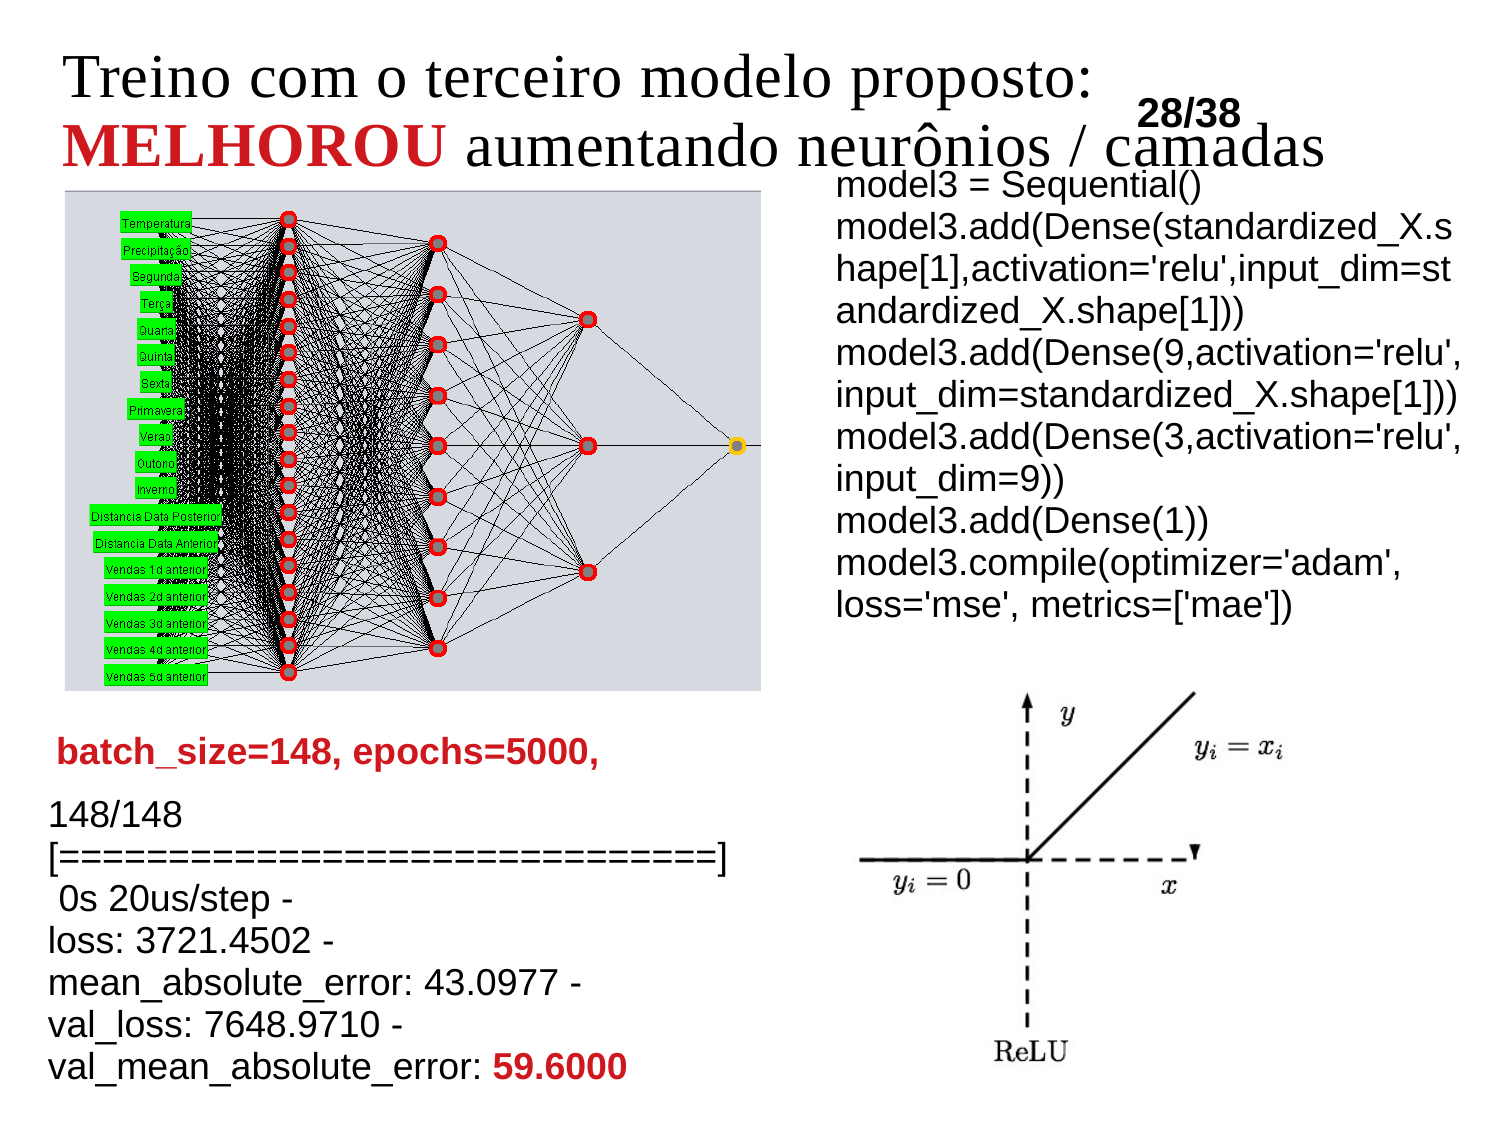

Treino com o terceiro modelo proposto:
MELHOROU aumentando neurônios / camadas
28/38
model3 = Sequential()
model3.add(Dense(standardized_X.shape[1],activation='relu',input_dim=standardized_X.shape[1]))
model3.add(Dense(9,activation='relu',input_dim=standardized_X.shape[1]))
model3.add(Dense(3,activation='relu',input_dim=9))
model3.add(Dense(1))
model3.compile(optimizer='adam', loss='mse', metrics=['mae'])
batch_size=148, epochs=5000,
148/148 [==============================]
 0s 20us/step -
loss: 3721.4502 -
mean_absolute_error: 43.0977 -
val_loss: 7648.9710 - val_mean_absolute_error: 59.6000